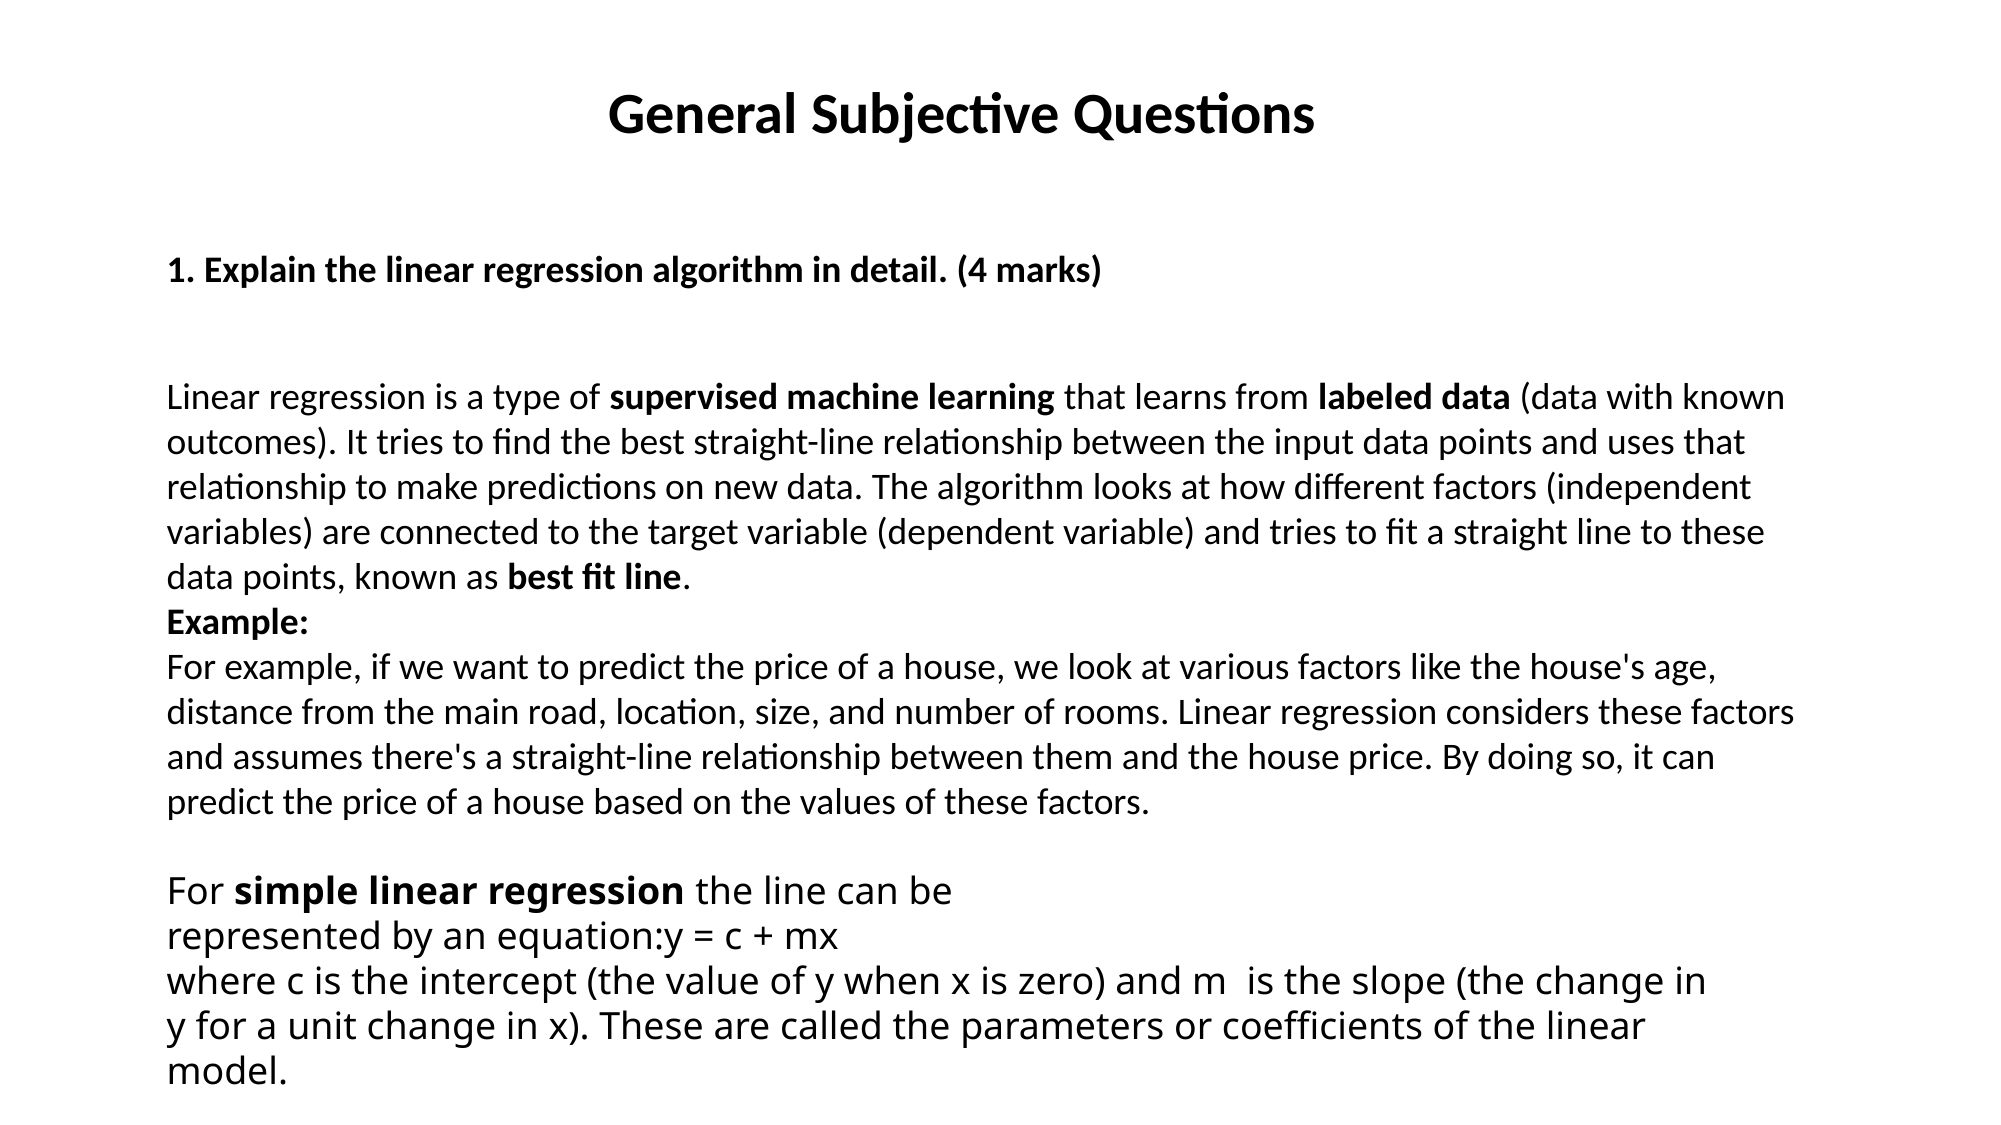

General Subjective Questions
1. Explain the linear regression algorithm in detail. (4 marks)
Linear regression is a type of supervised machine learning that learns from labeled data (data with known outcomes). It tries to find the best straight-line relationship between the input data points and uses that relationship to make predictions on new data. The algorithm looks at how different factors (independent variables) are connected to the target variable (dependent variable) and tries to fit a straight line to these data points, known as best fit line.
Example:
For example, if we want to predict the price of a house, we look at various factors like the house's age, distance from the main road, location, size, and number of rooms. Linear regression considers these factors and assumes there's a straight-line relationship between them and the house price. By doing so, it can predict the price of a house based on the values of these factors.
For simple linear regression the line can be
represented by an equation:y = c + mx
where c is the intercept (the value of y when x is zero) and m is the slope (the change in
y for a unit change in x). These are called the parameters or coefficients of the linear
model.